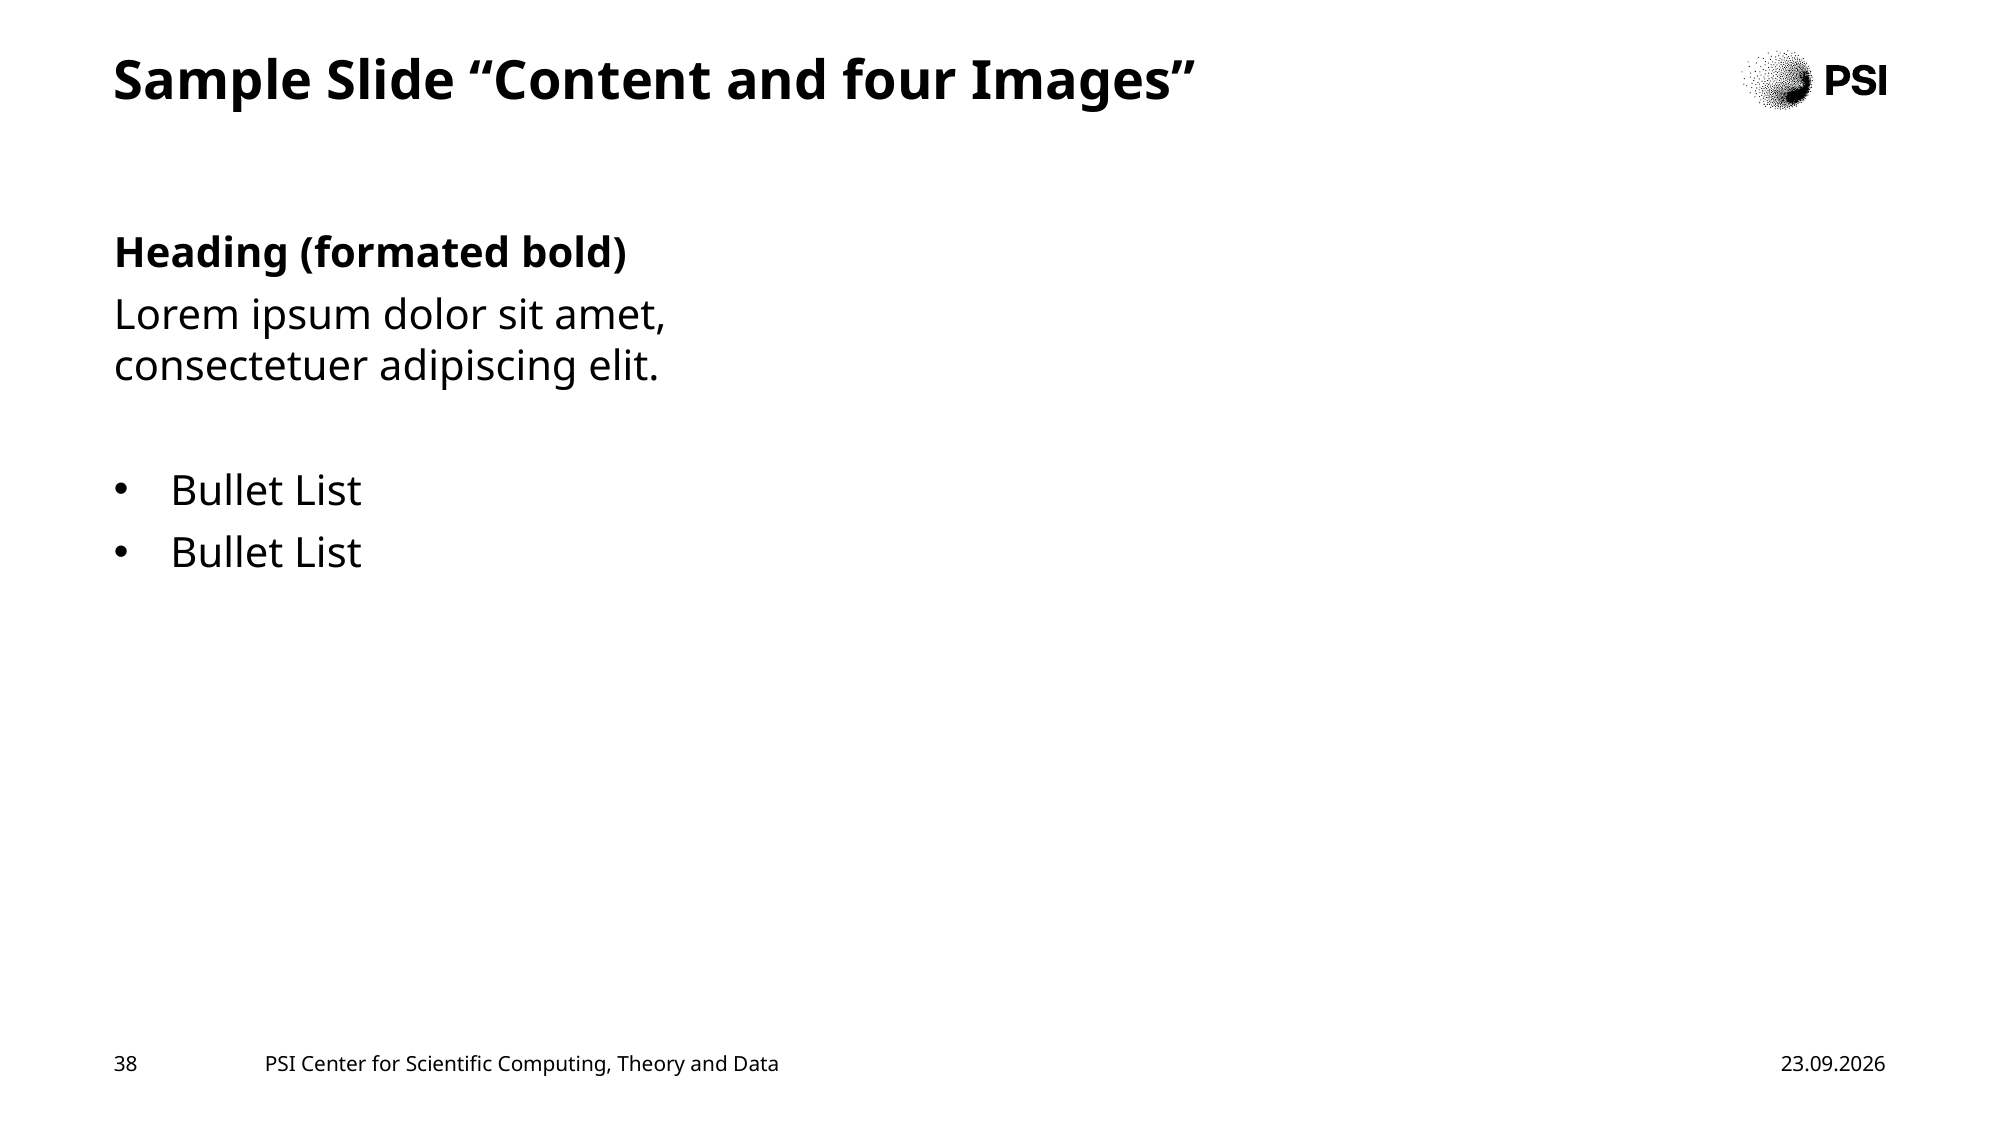

# Sample Slide “Content and four Images”
Heading (formated bold)
Lorem ipsum dolor sit amet, consectetuer adipiscing elit.
Bullet List
Bullet List
38
PSI Center for Scientific Computing, Theory and Data